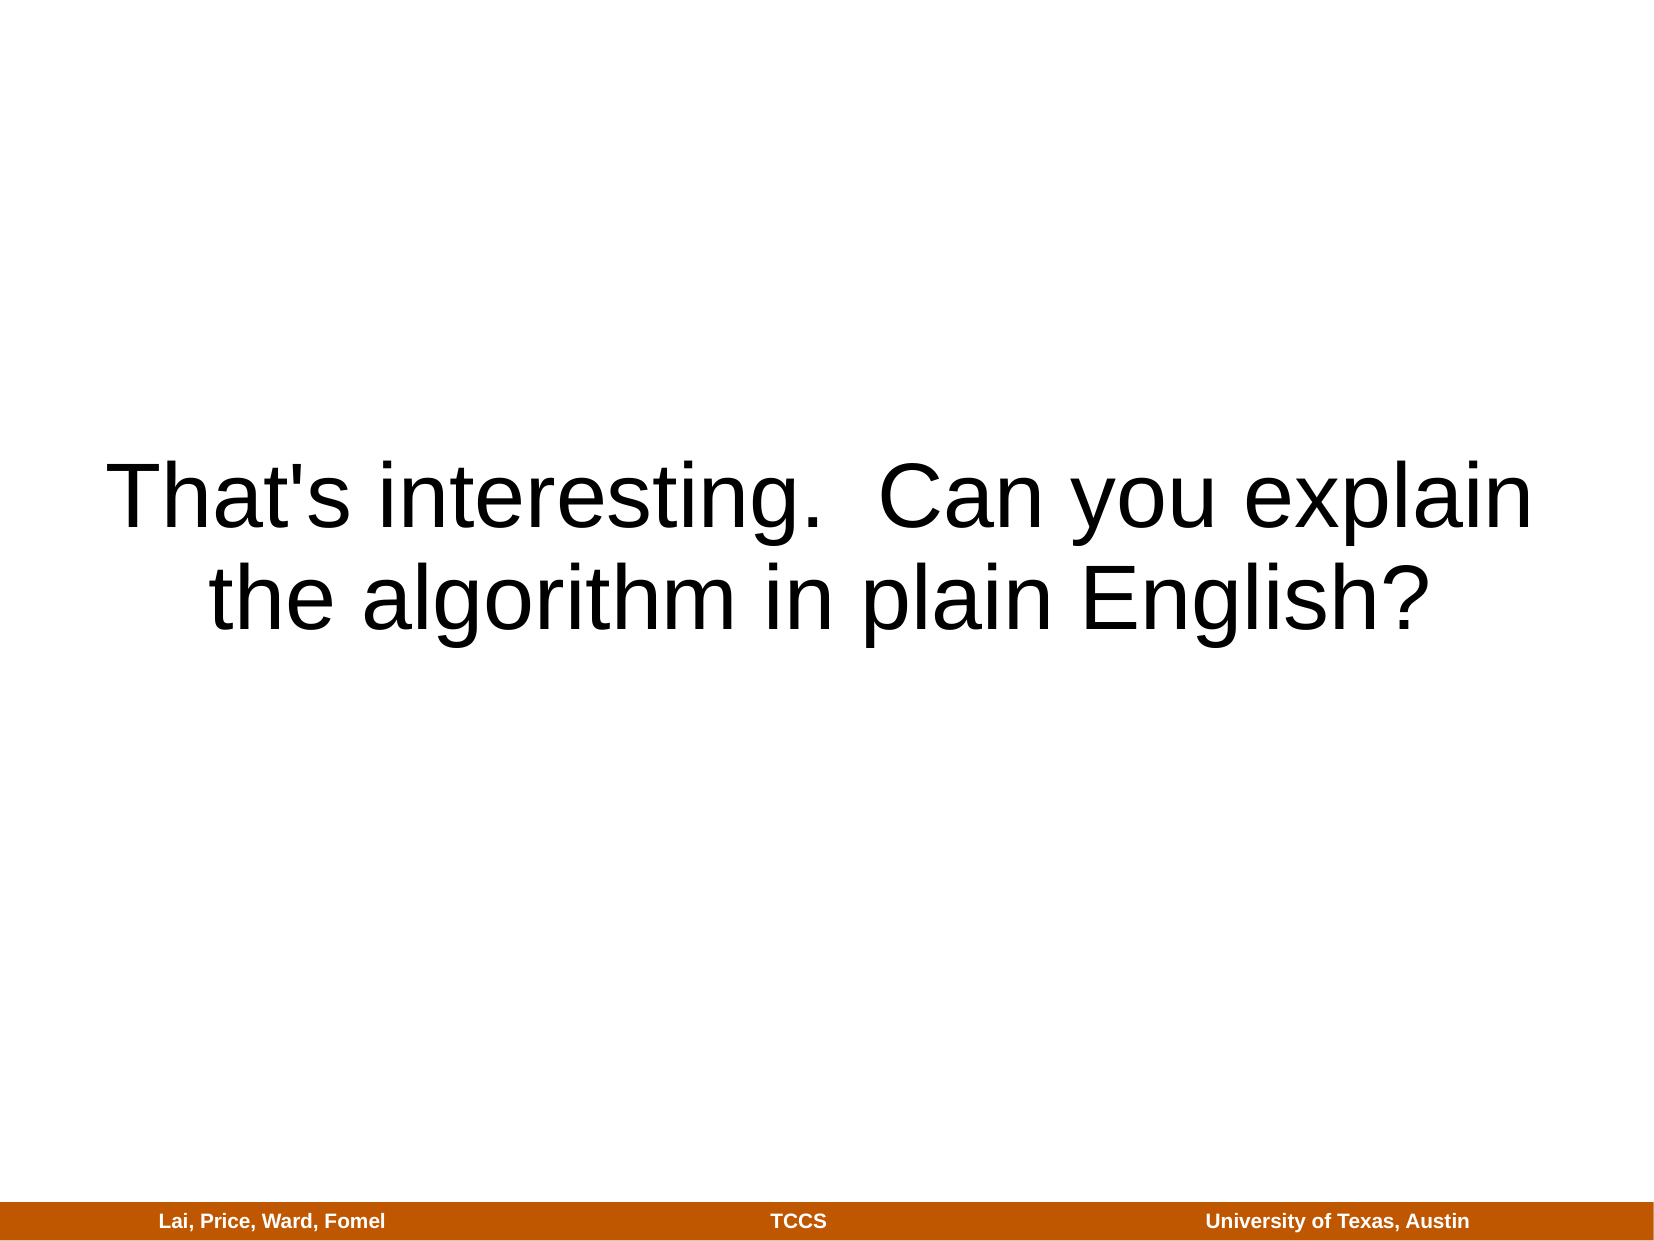

That's interesting. Can you explain the algorithm in plain English?